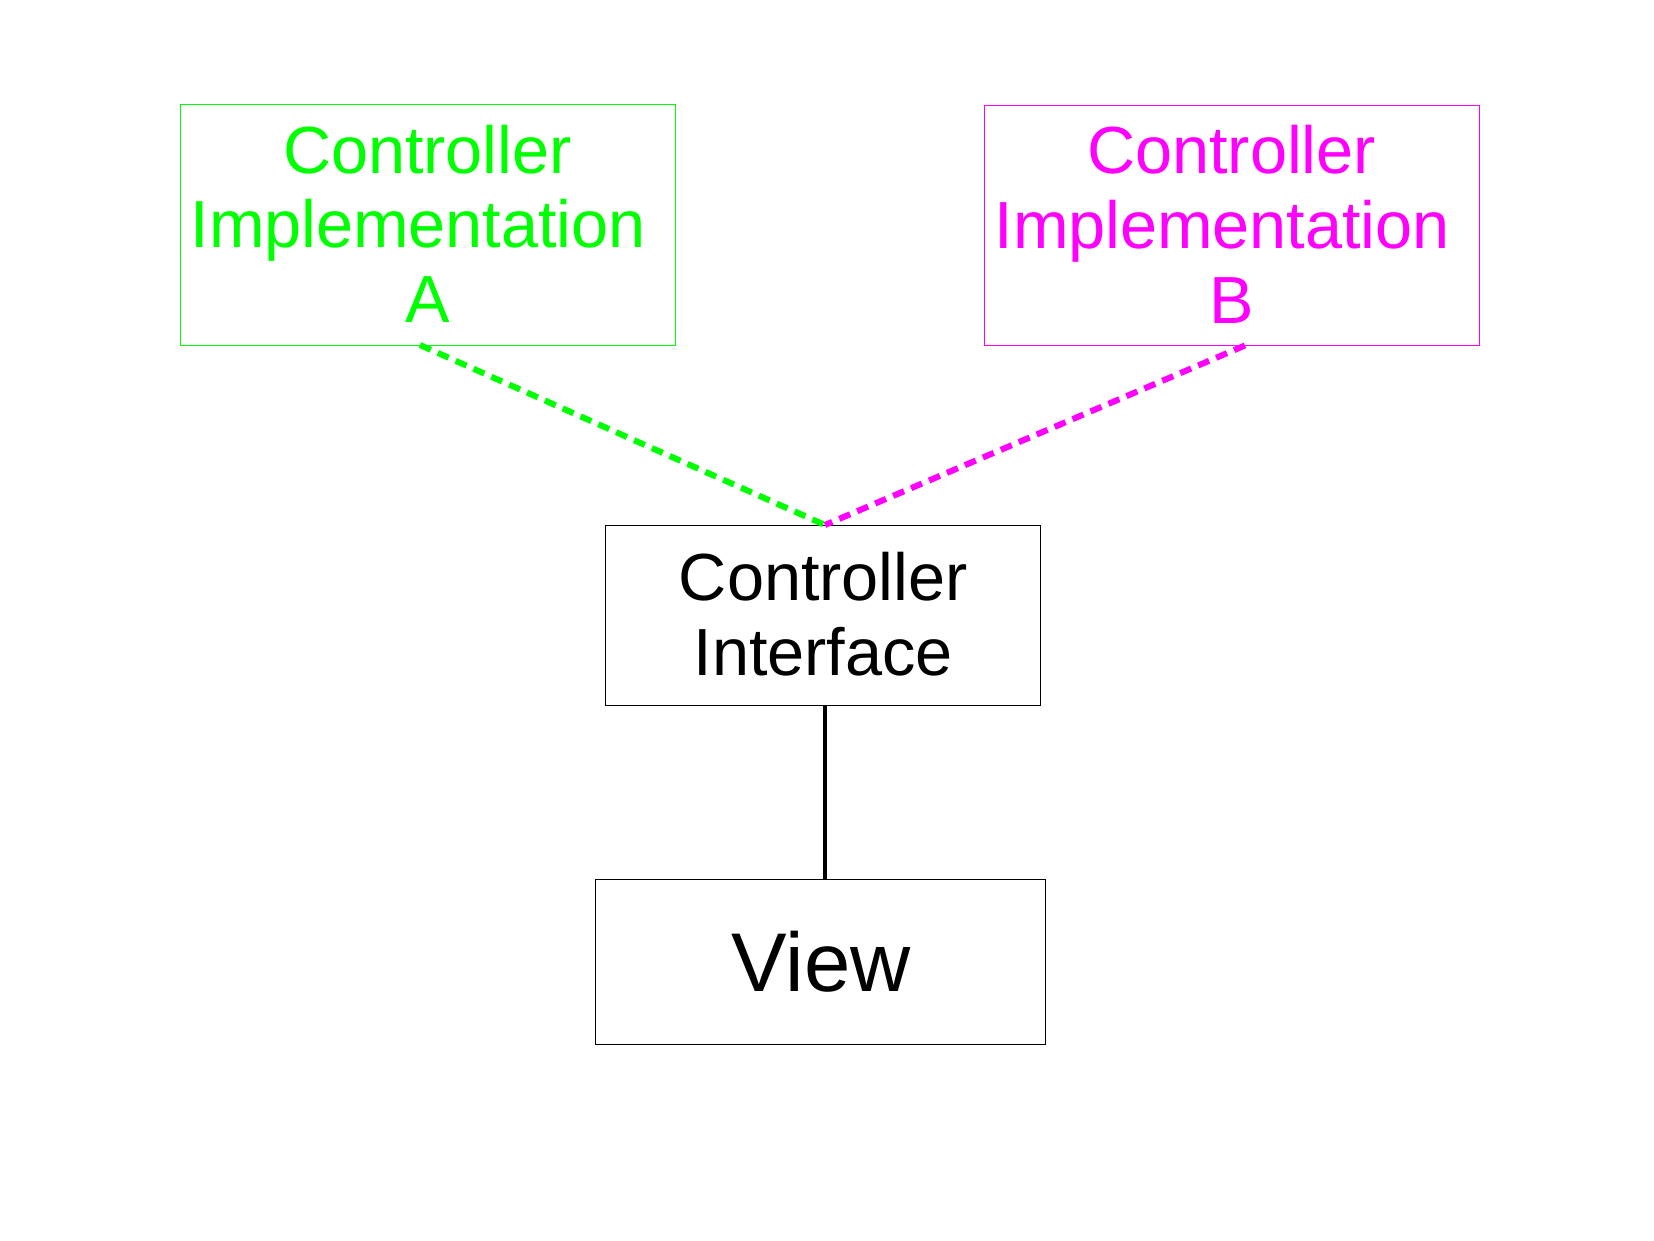

Controller
Implementation
A
Controller
Implementation
B
Controller
Interface
View